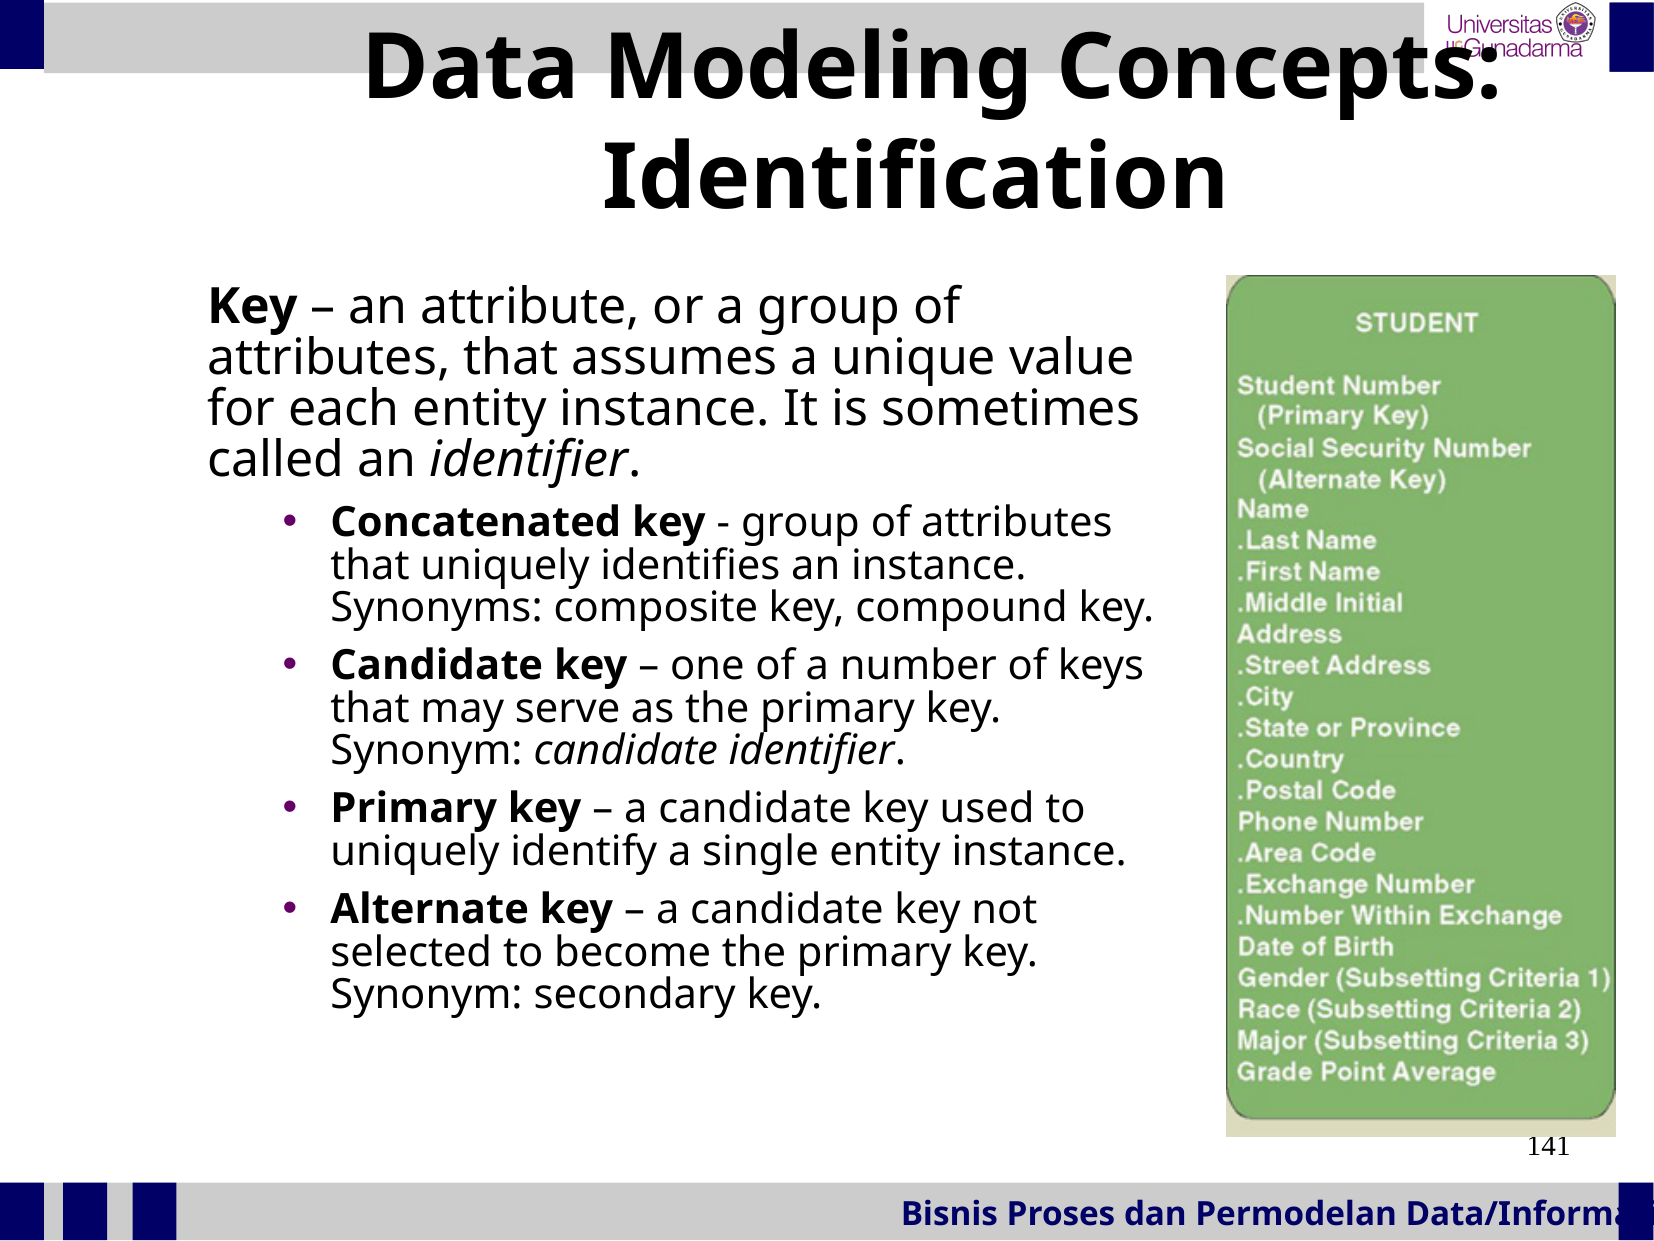

# Data Modeling Concepts: Identification
Key – an attribute, or a group of attributes, that assumes a unique value for each entity instance. It is sometimes called an identifier.
Concatenated key - group of attributes that uniquely identifies an instance. Synonyms: composite key, compound key.
Candidate key – one of a number of keys that may serve as the primary key. Synonym: candidate identifier.
Primary key – a candidate key used to uniquely identify a single entity instance.
Alternate key – a candidate key not selected to become the primary key. Synonym: secondary key.
141